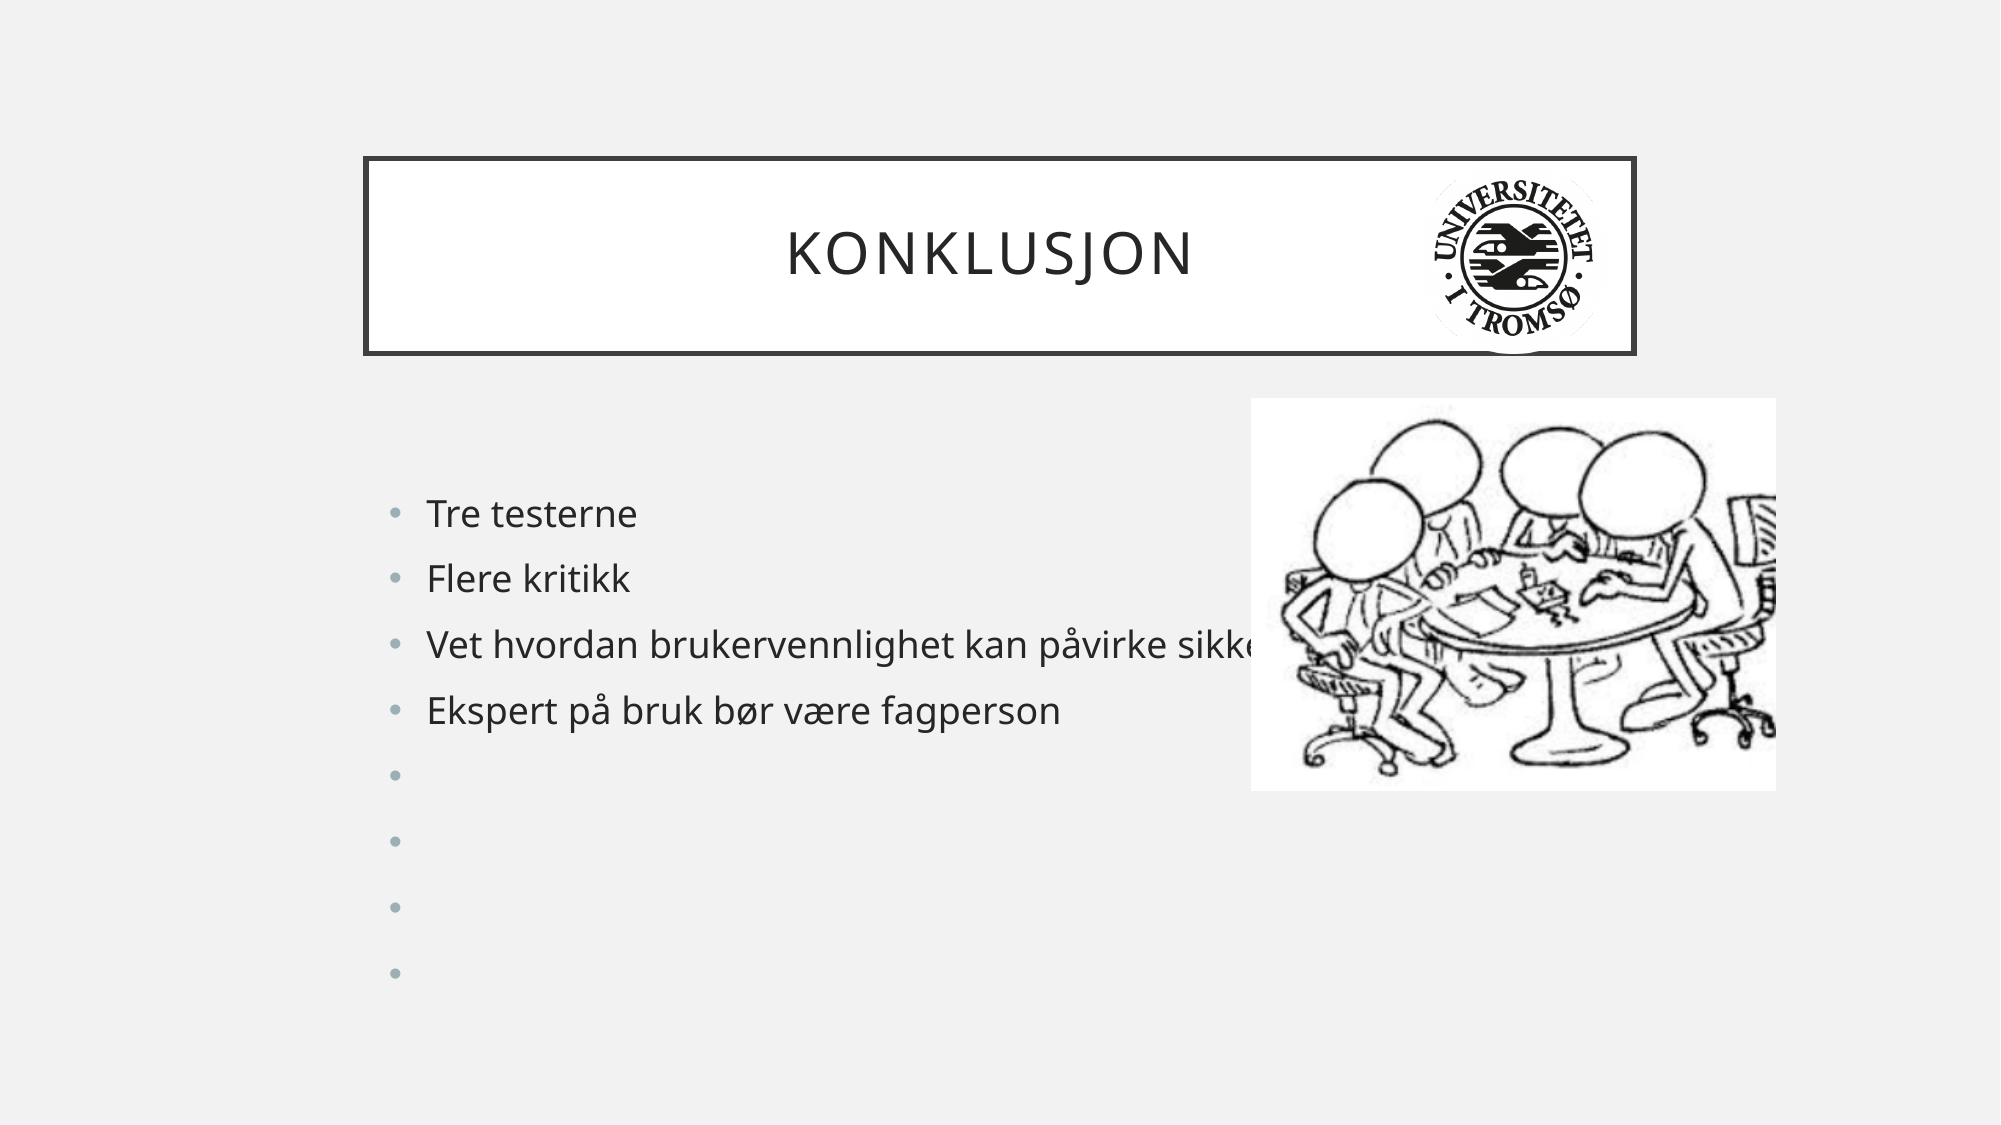

# Konklusjon
Tre testerne
Flere kritikk
Vet hvordan brukervennlighet kan påvirke sikkerhet
Ekspert på bruk bør være fagperson